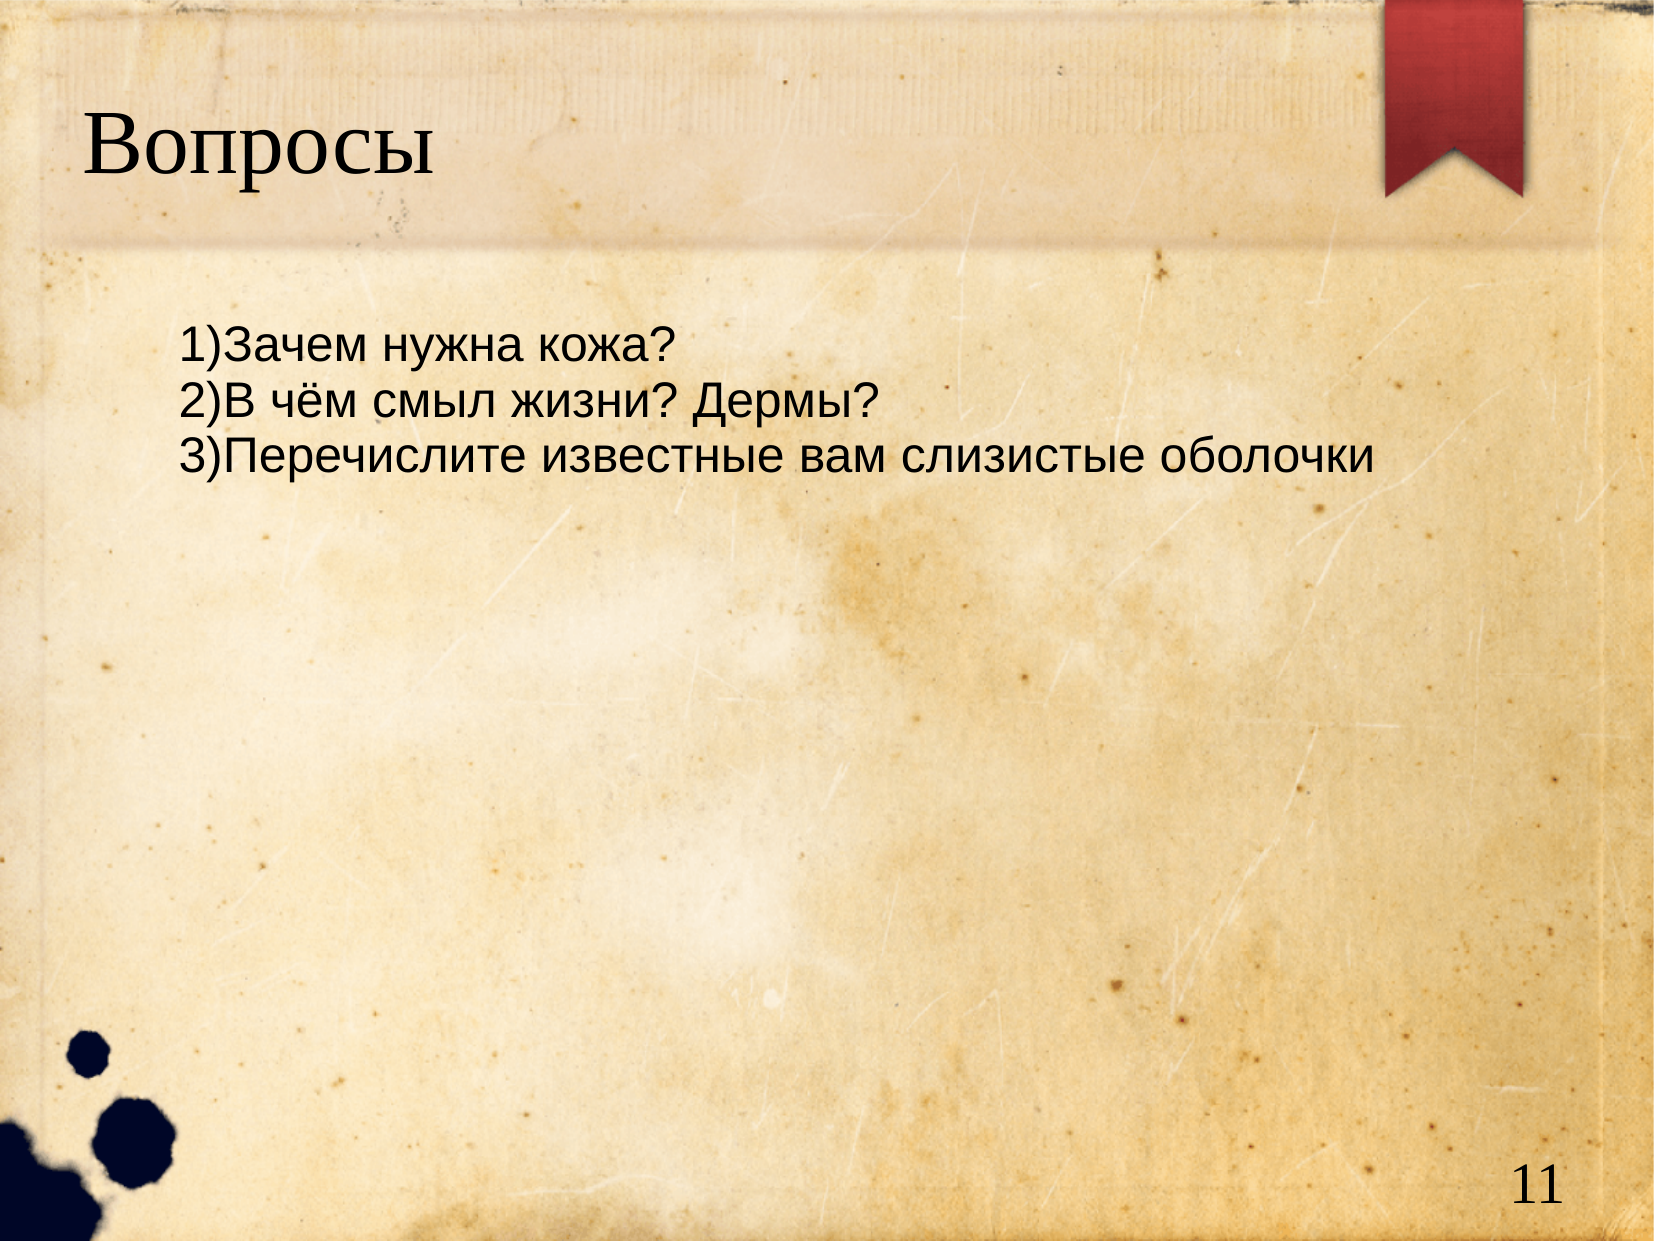

# Вопросы
Зачем нужна кожа?
В чём смыл жизни? Дермы?
Перечислите известные вам слизистые оболочки
11